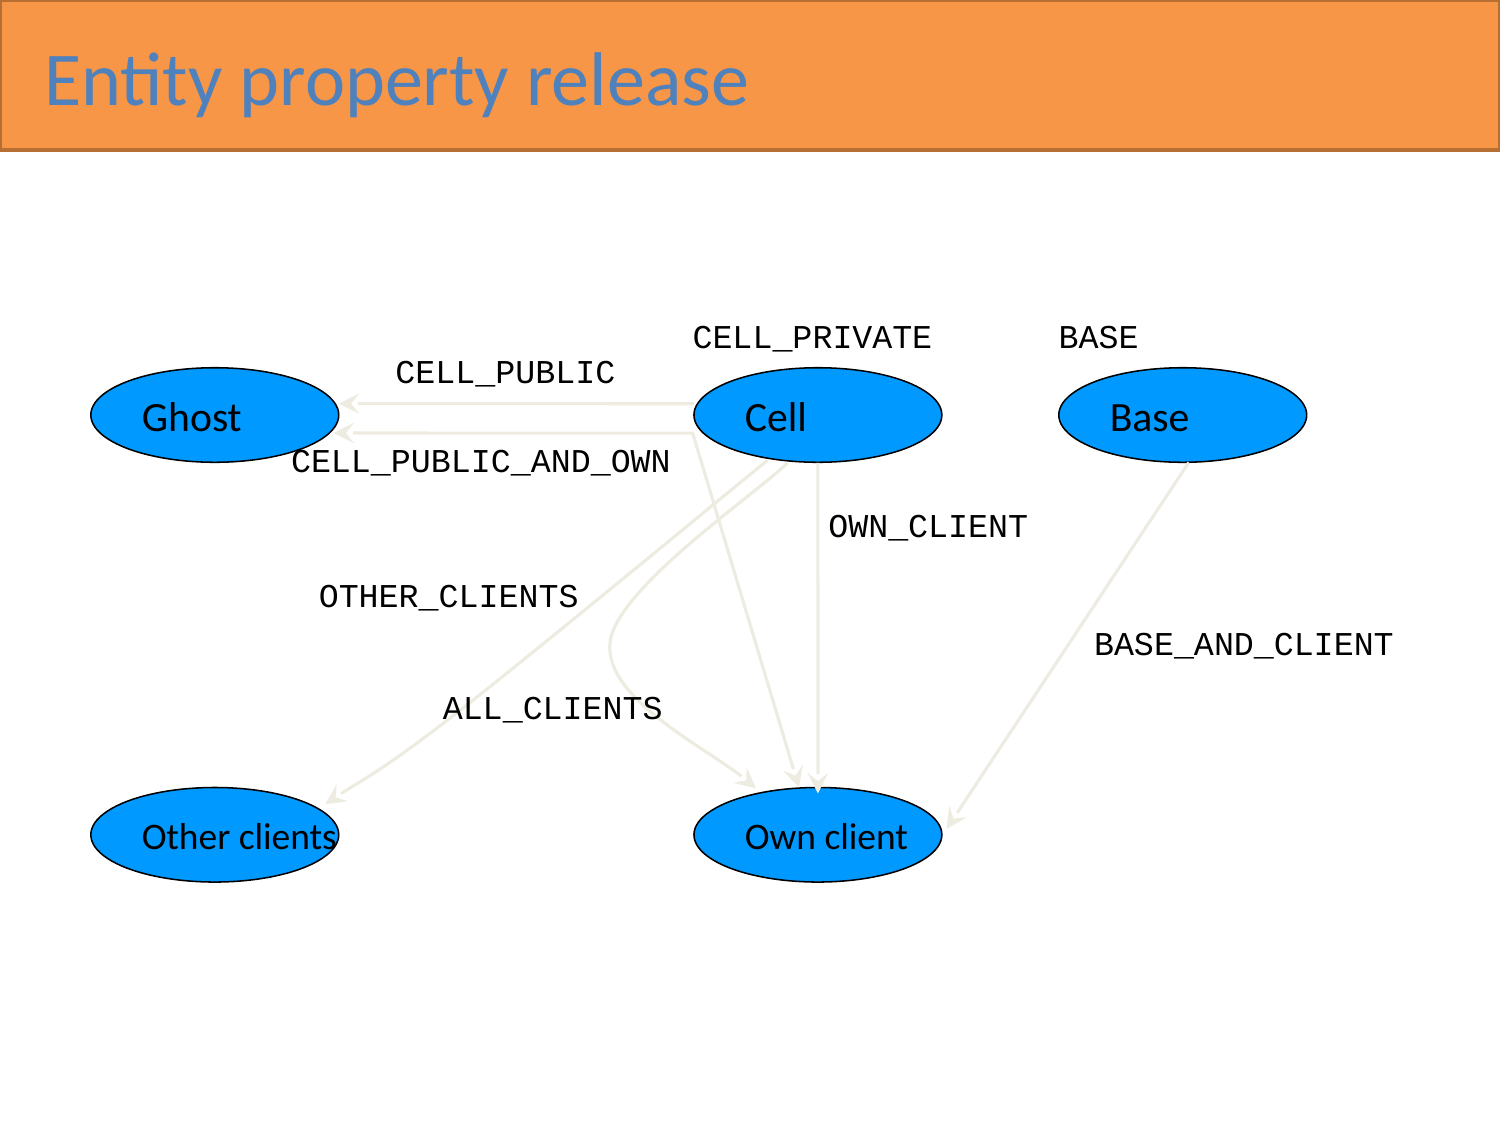

# Entity property release
CELL_PRIVATE
BASE
CELL_PUBLIC
Ghost
Cell
Base
CELL_PUBLIC_AND_OWN
OWN_CLIENT
OTHER_CLIENTS
BASE_AND_CLIENT
ALL_CLIENTS
Other clients
Own client